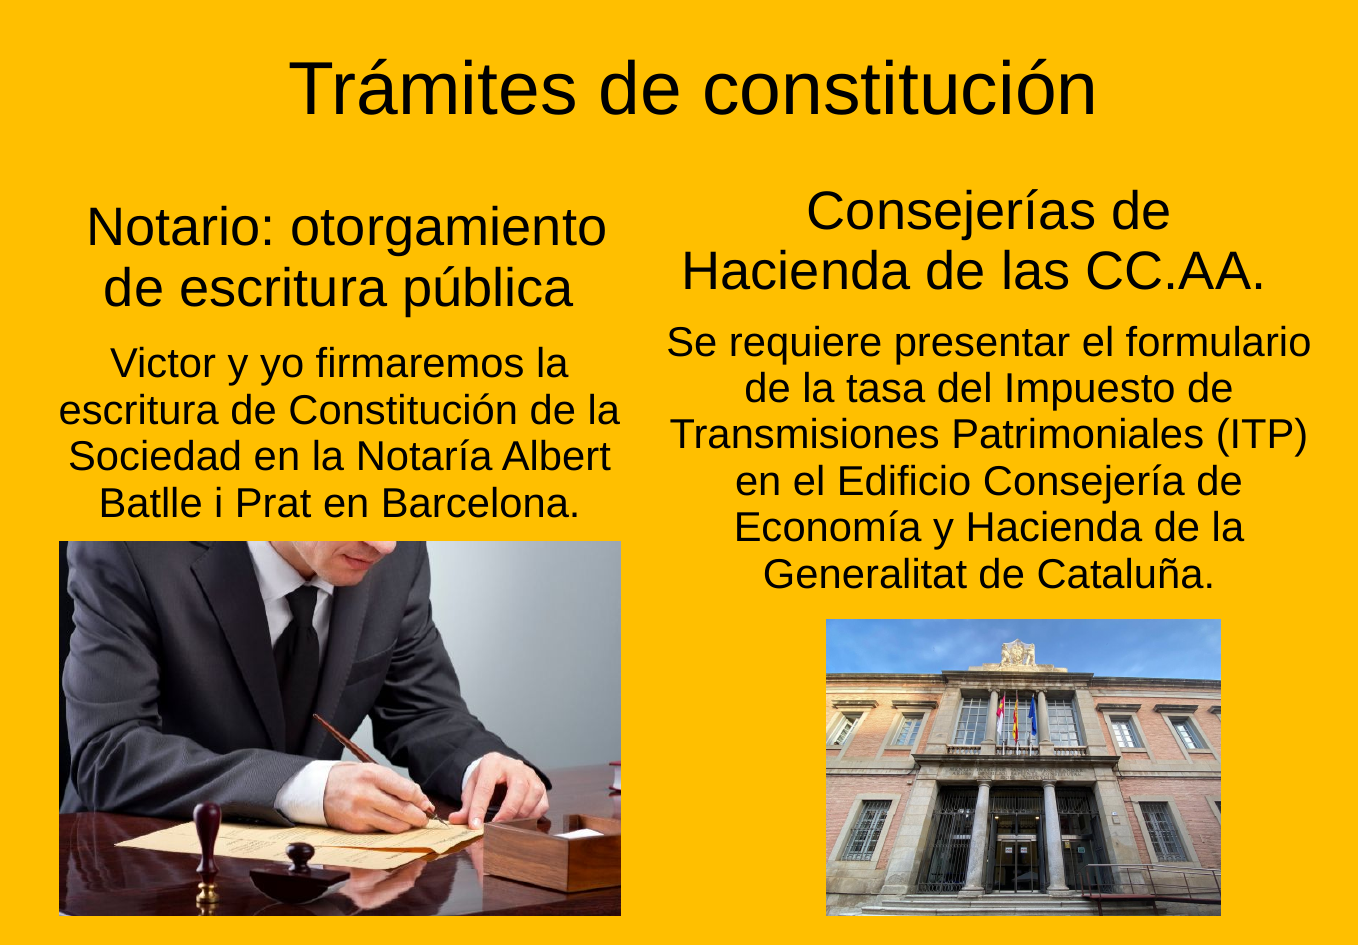

# Trámites de constitución
 Consejerías de Hacienda de las CC.AA.
 Notario: otorgamiento de escritura pública
Se requiere presentar el formulario de la tasa del Impuesto de Transmisiones Patrimoniales (ITP) en el Edificio Consejería de Economía y Hacienda de la Generalitat de Cataluña.
Victor y yo firmaremos la escritura de Constitución de la Sociedad en la Notaría Albert Batlle i Prat en Barcelona.